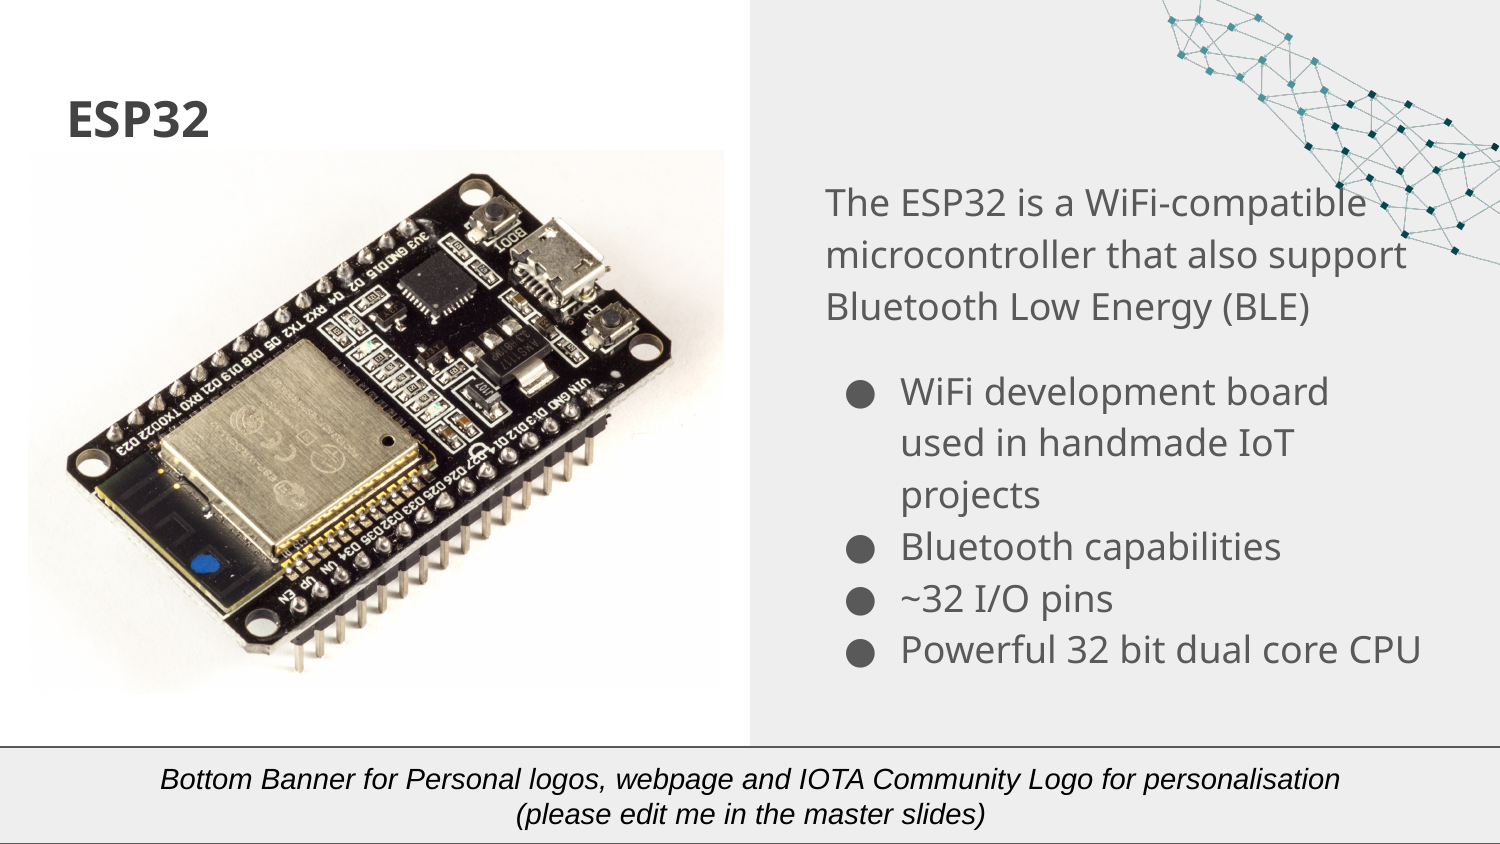

# ESP32
The ESP32 is a WiFi-compatible microcontroller that also support Bluetooth Low Energy (BLE)
WiFi development board used in handmade IoT projects
Bluetooth capabilities
~32 I/O pins
Powerful 32 bit dual core CPU